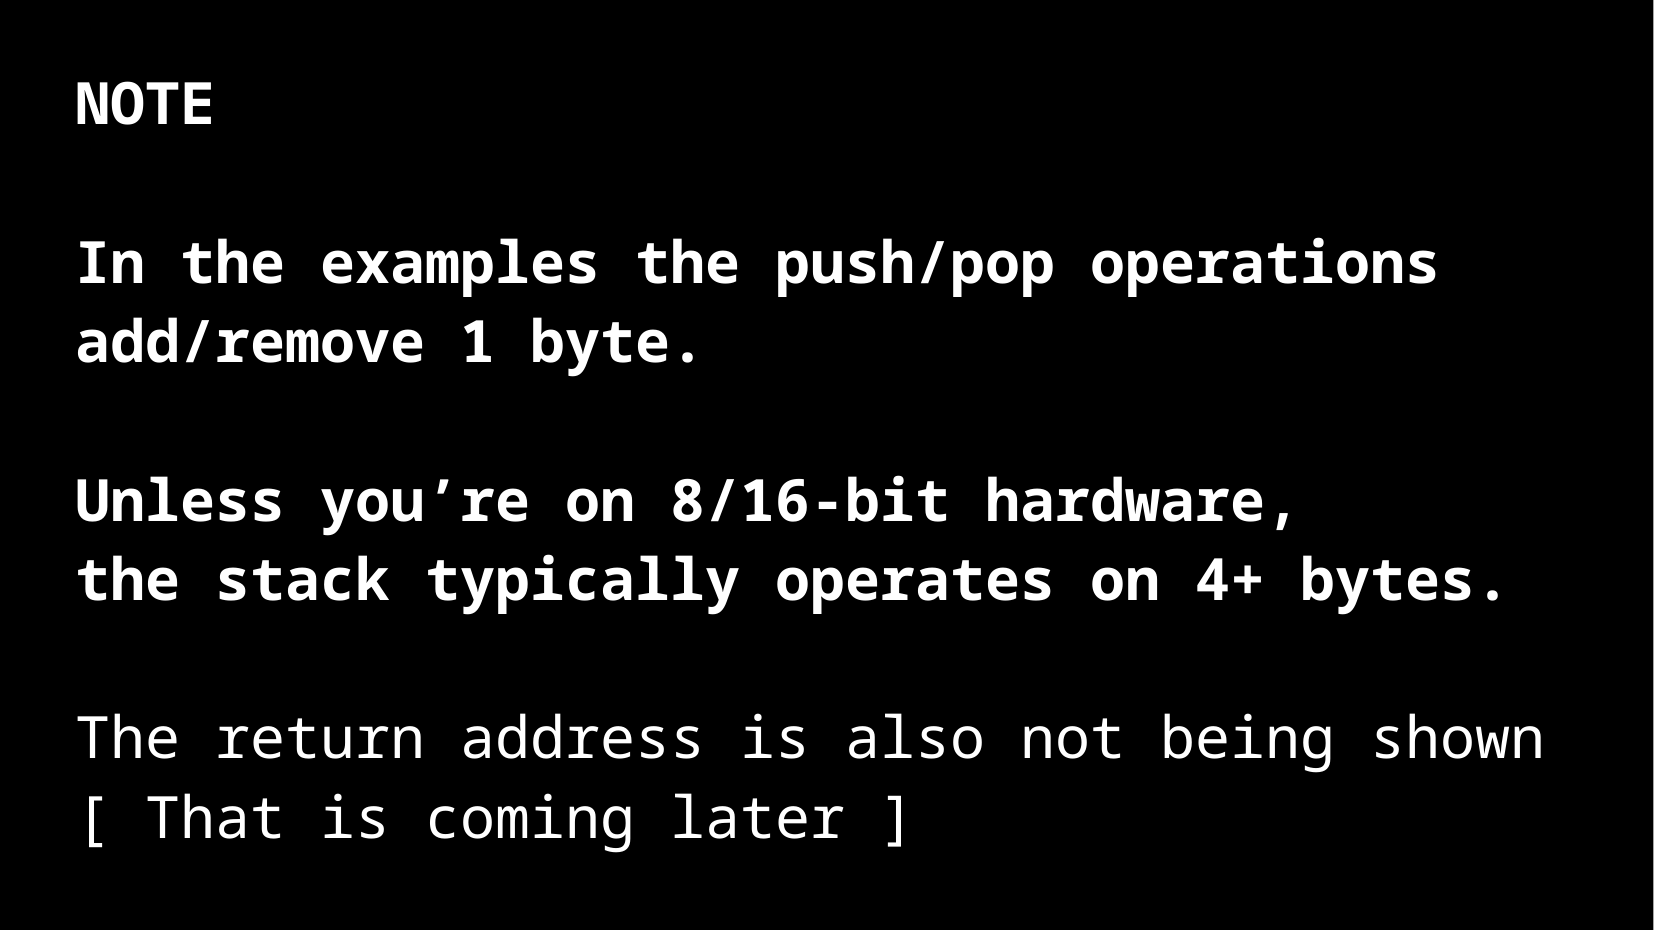

# NOTE In the examples the push/pop operations add/remove 1 byte. Unless you’re on 8/16-bit hardware, the stack typically operates on 4+ bytes. The return address is also not being shown [ That is coming later ]